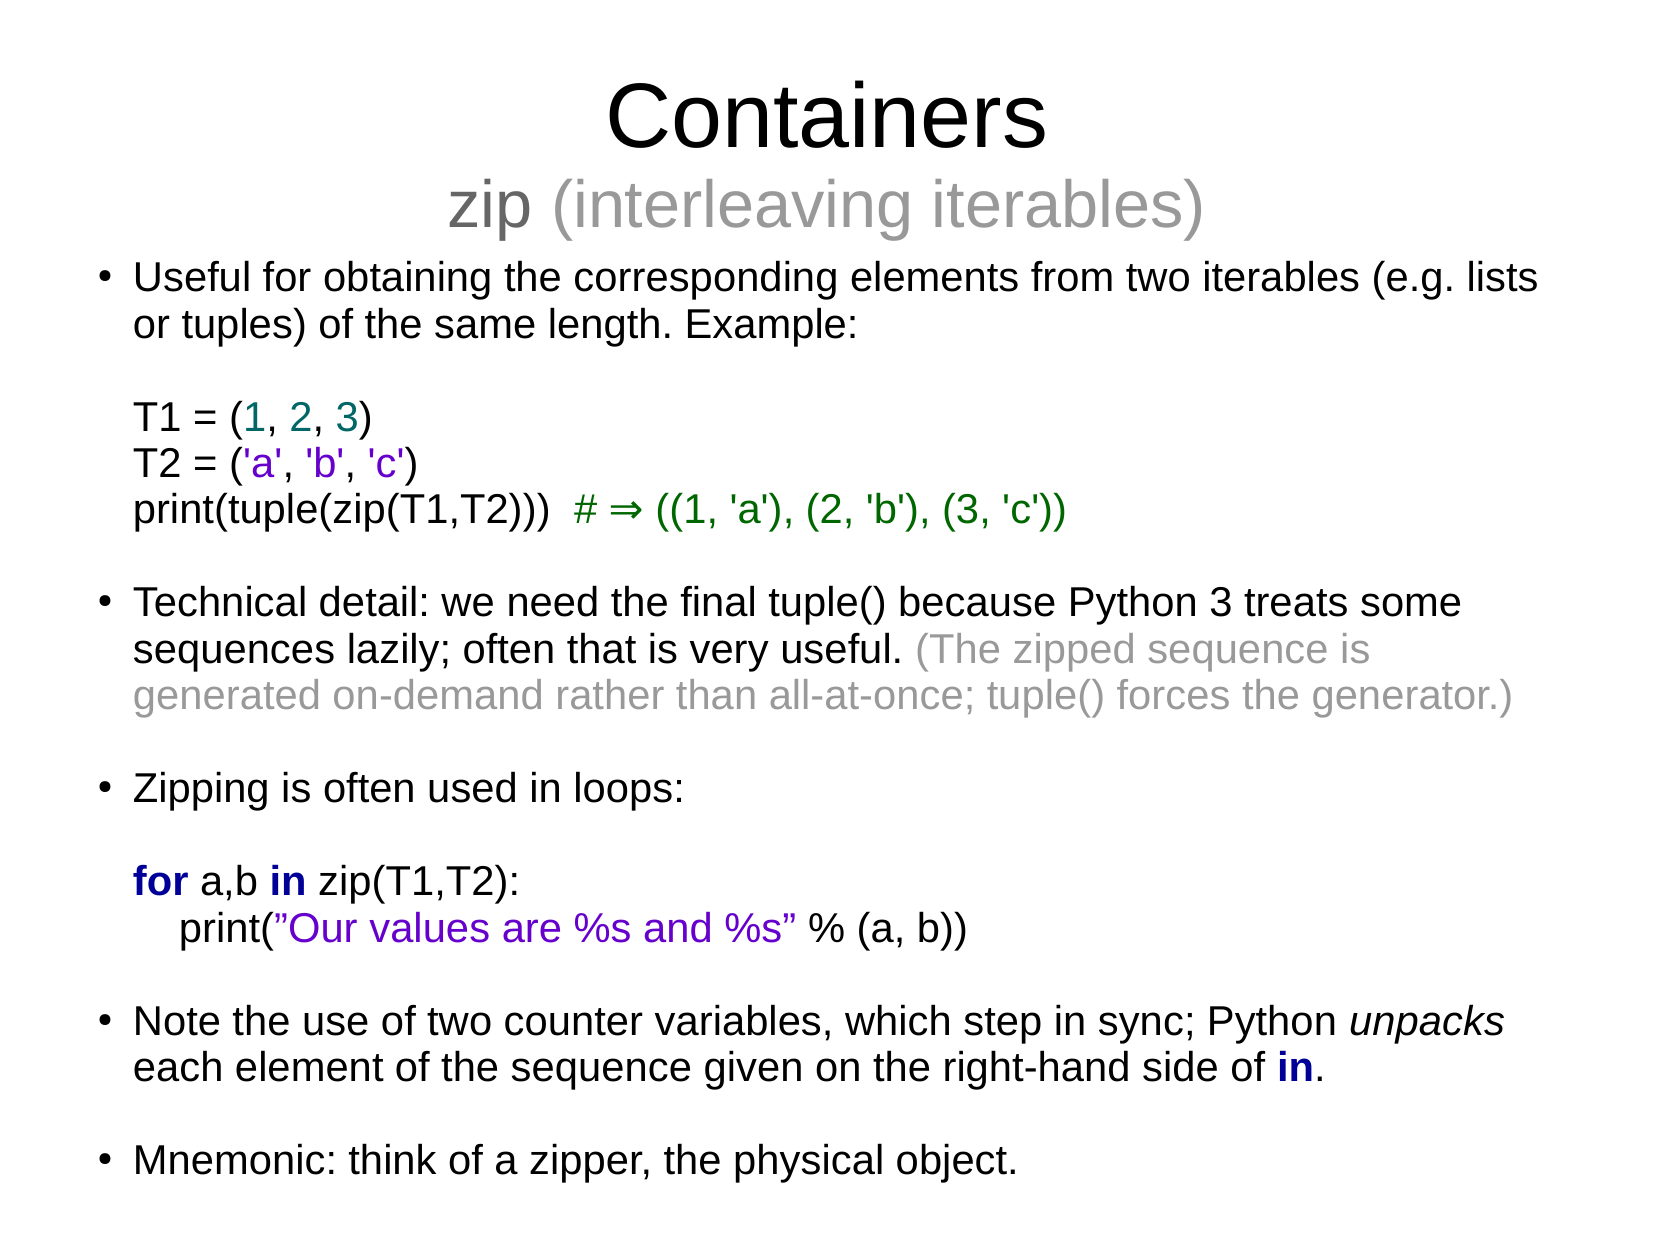

# Containers zip (interleaving iterables)
Useful for obtaining the corresponding elements from two iterables (e.g. lists or tuples) of the same length. Example:
T1 = (1, 2, 3)
T2 = ('a', 'b', 'c')
print(tuple(zip(T1,T2))) # ⇒ ((1, 'a'), (2, 'b'), (3, 'c'))
Technical detail: we need the final tuple() because Python 3 treats some sequences lazily; often that is very useful. (The zipped sequence is generated on-demand rather than all-at-once; tuple() forces the generator.)
Zipping is often used in loops:
for a,b in zip(T1,T2):
 print(”Our values are %s and %s” % (a, b))
Note the use of two counter variables, which step in sync; Python unpacks each element of the sequence given on the right-hand side of in.
Mnemonic: think of a zipper, the physical object.